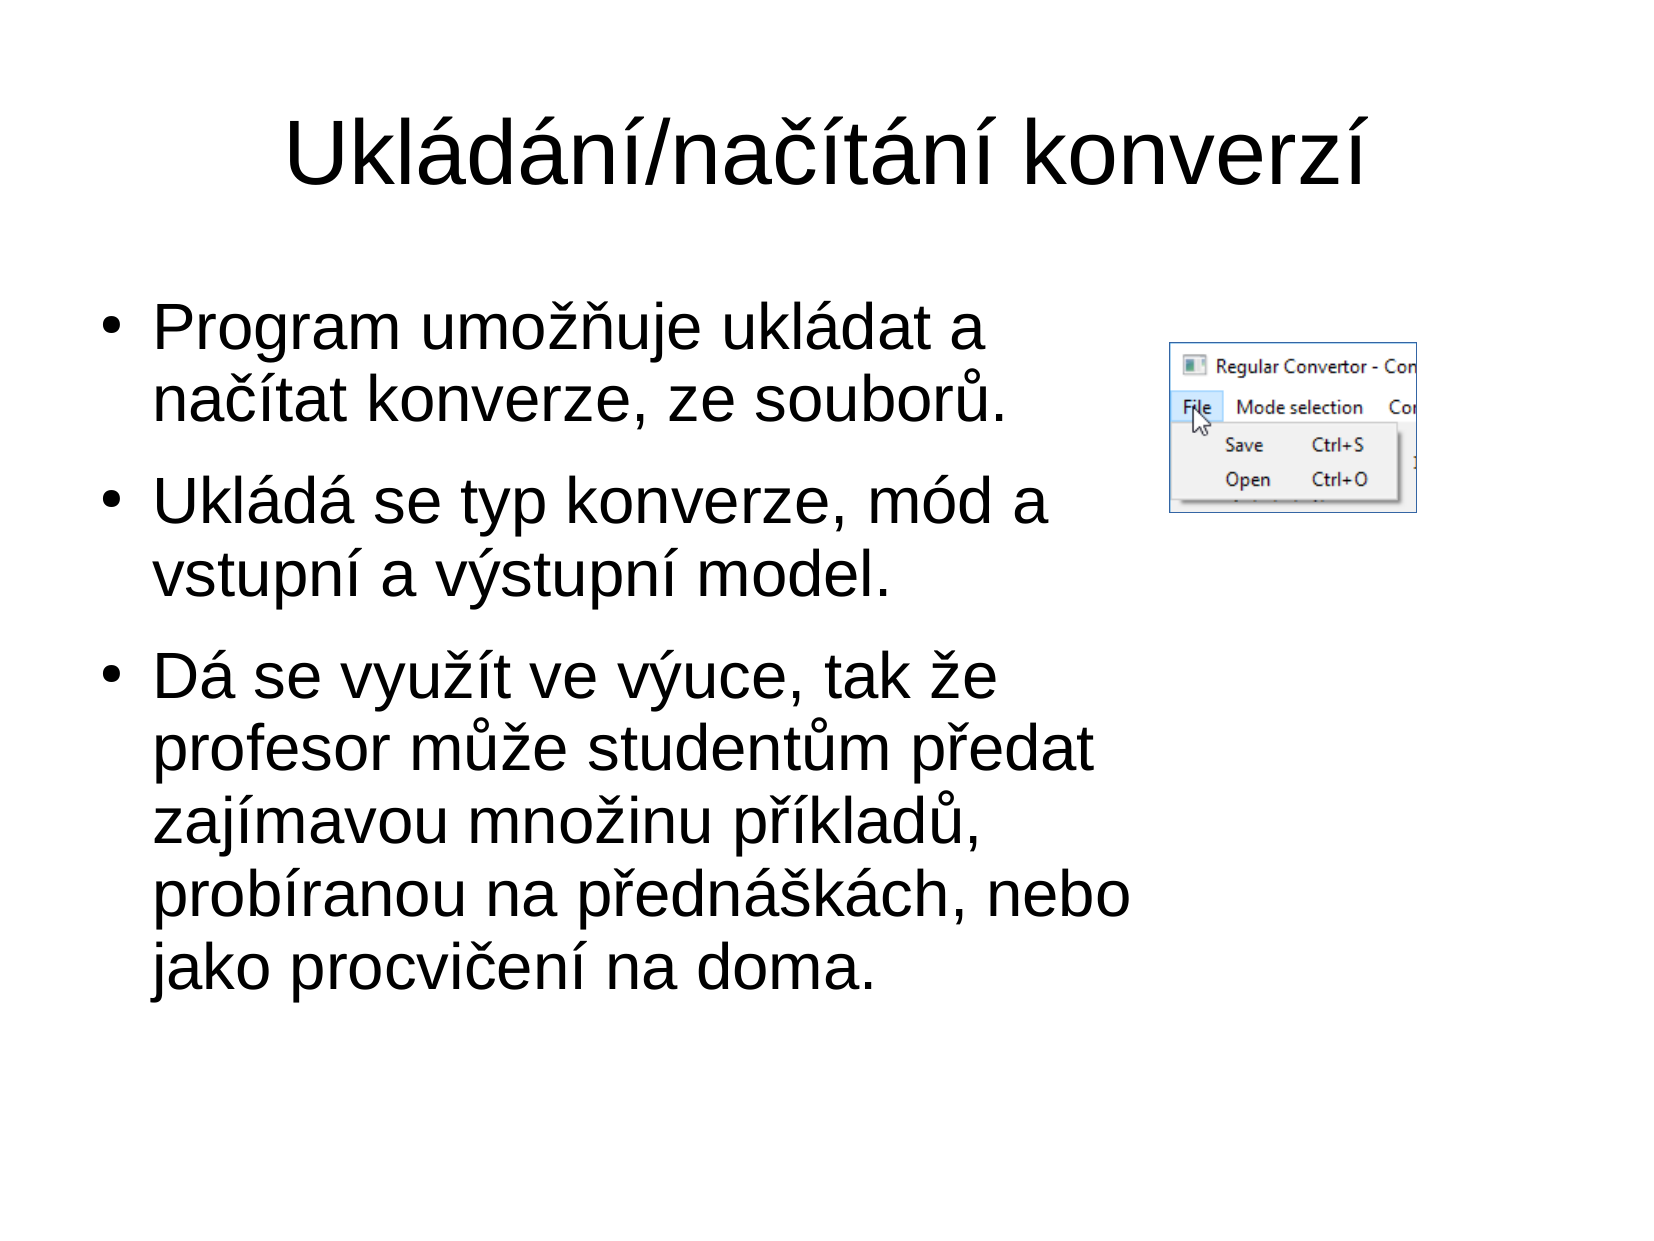

# Ukládání/načítání konverzí
Program umožňuje ukládat a načítat konverze, ze souborů.
Ukládá se typ konverze, mód a vstupní a výstupní model.
Dá se využít ve výuce, tak že profesor může studentům předat zajímavou množinu příkladů, probíranou na přednáškách, nebo jako procvičení na doma.